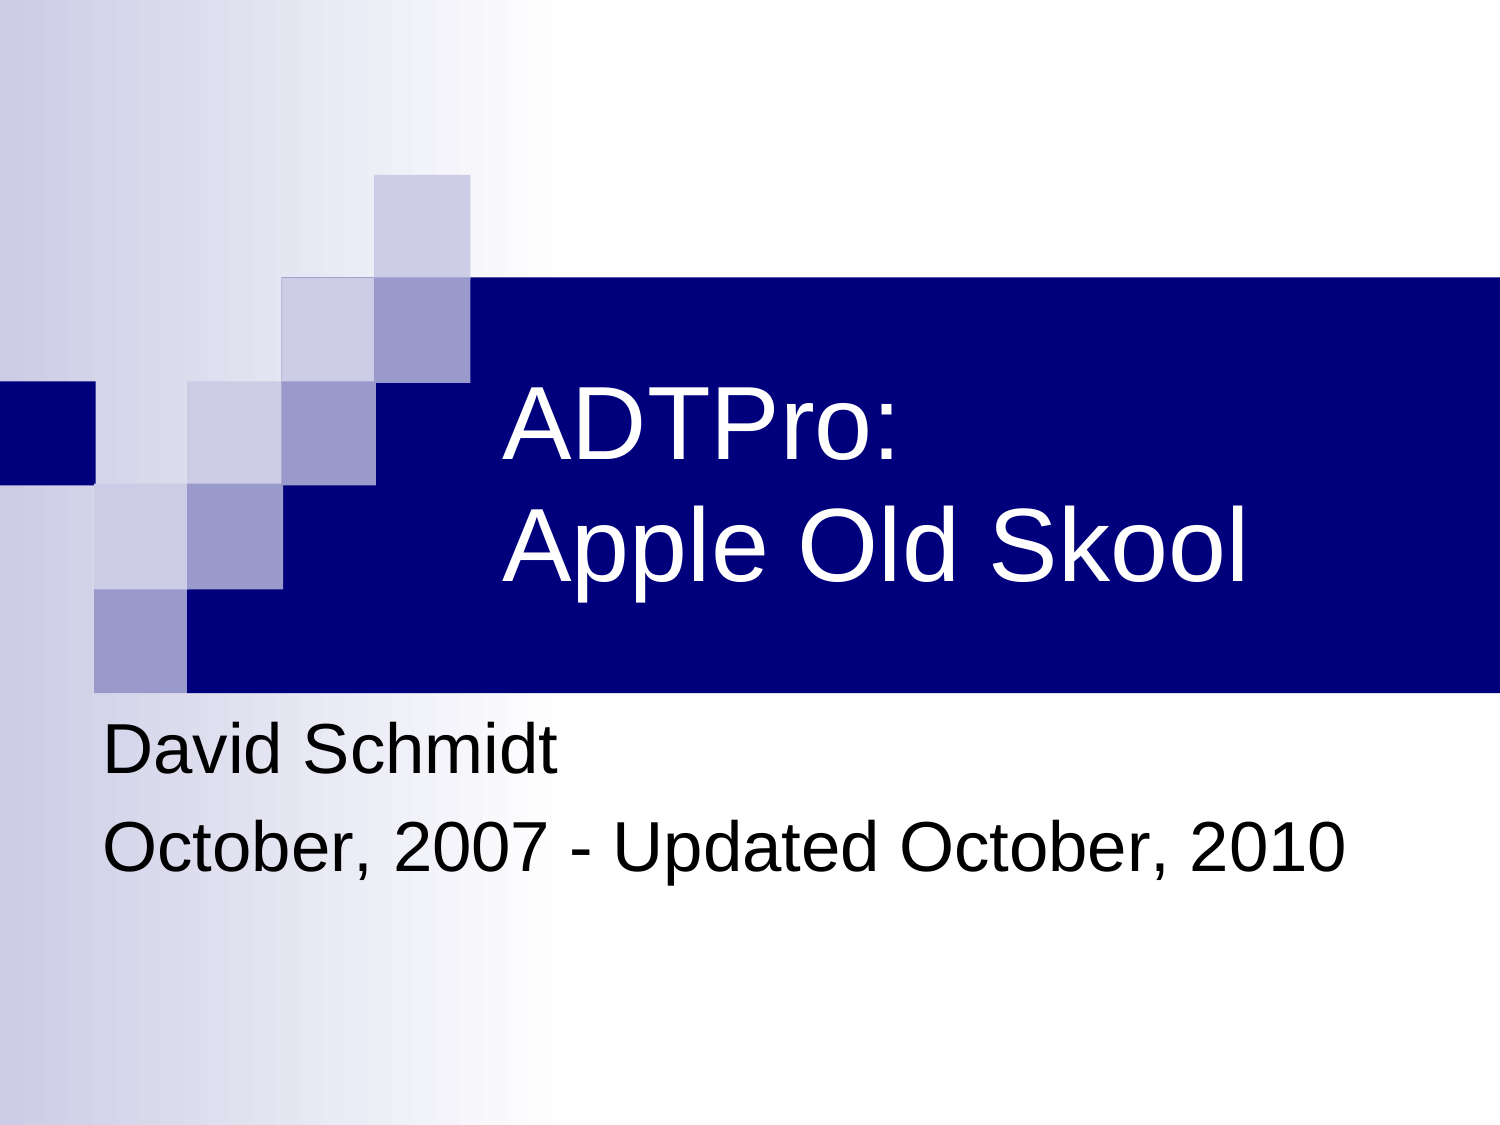

# ADTPro: Apple Old Skool
David Schmidt
October, 2007 - Updated October, 2010